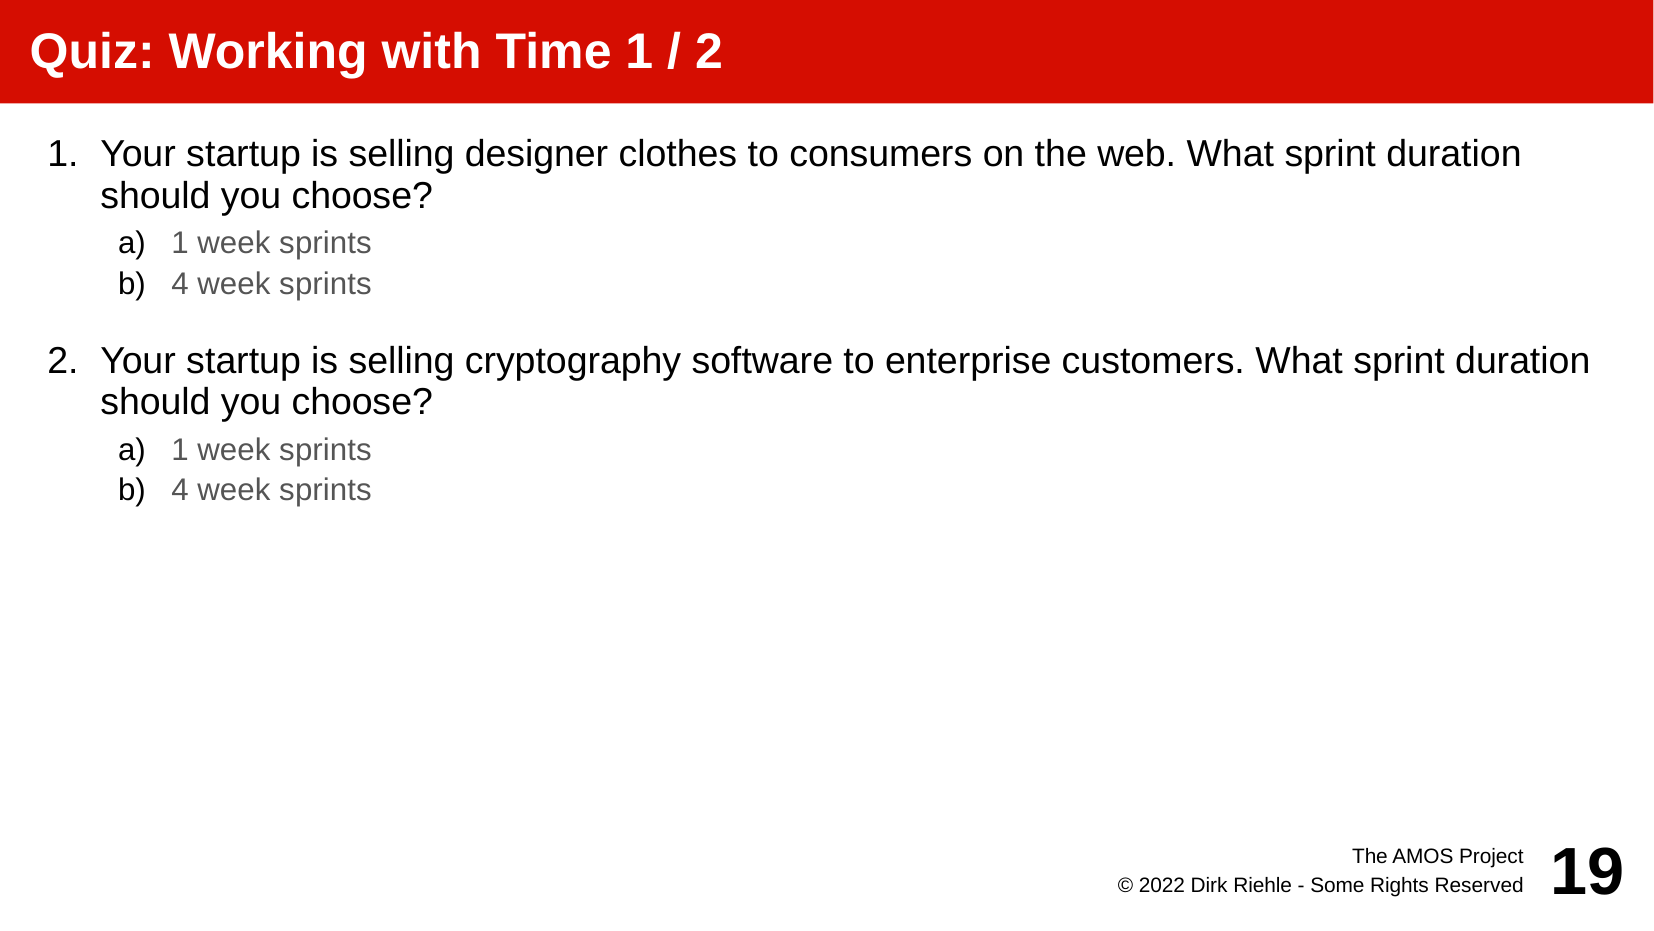

# Quiz: Working with Time 1 / 2
Your startup is selling designer clothes to consumers on the web. What sprint duration should you choose?
1 week sprints
4 week sprints
Your startup is selling cryptography software to enterprise customers. What sprint duration should you choose?
1 week sprints
4 week sprints
The AMOS Project
19
© 2022 Dirk Riehle - Some Rights Reserved